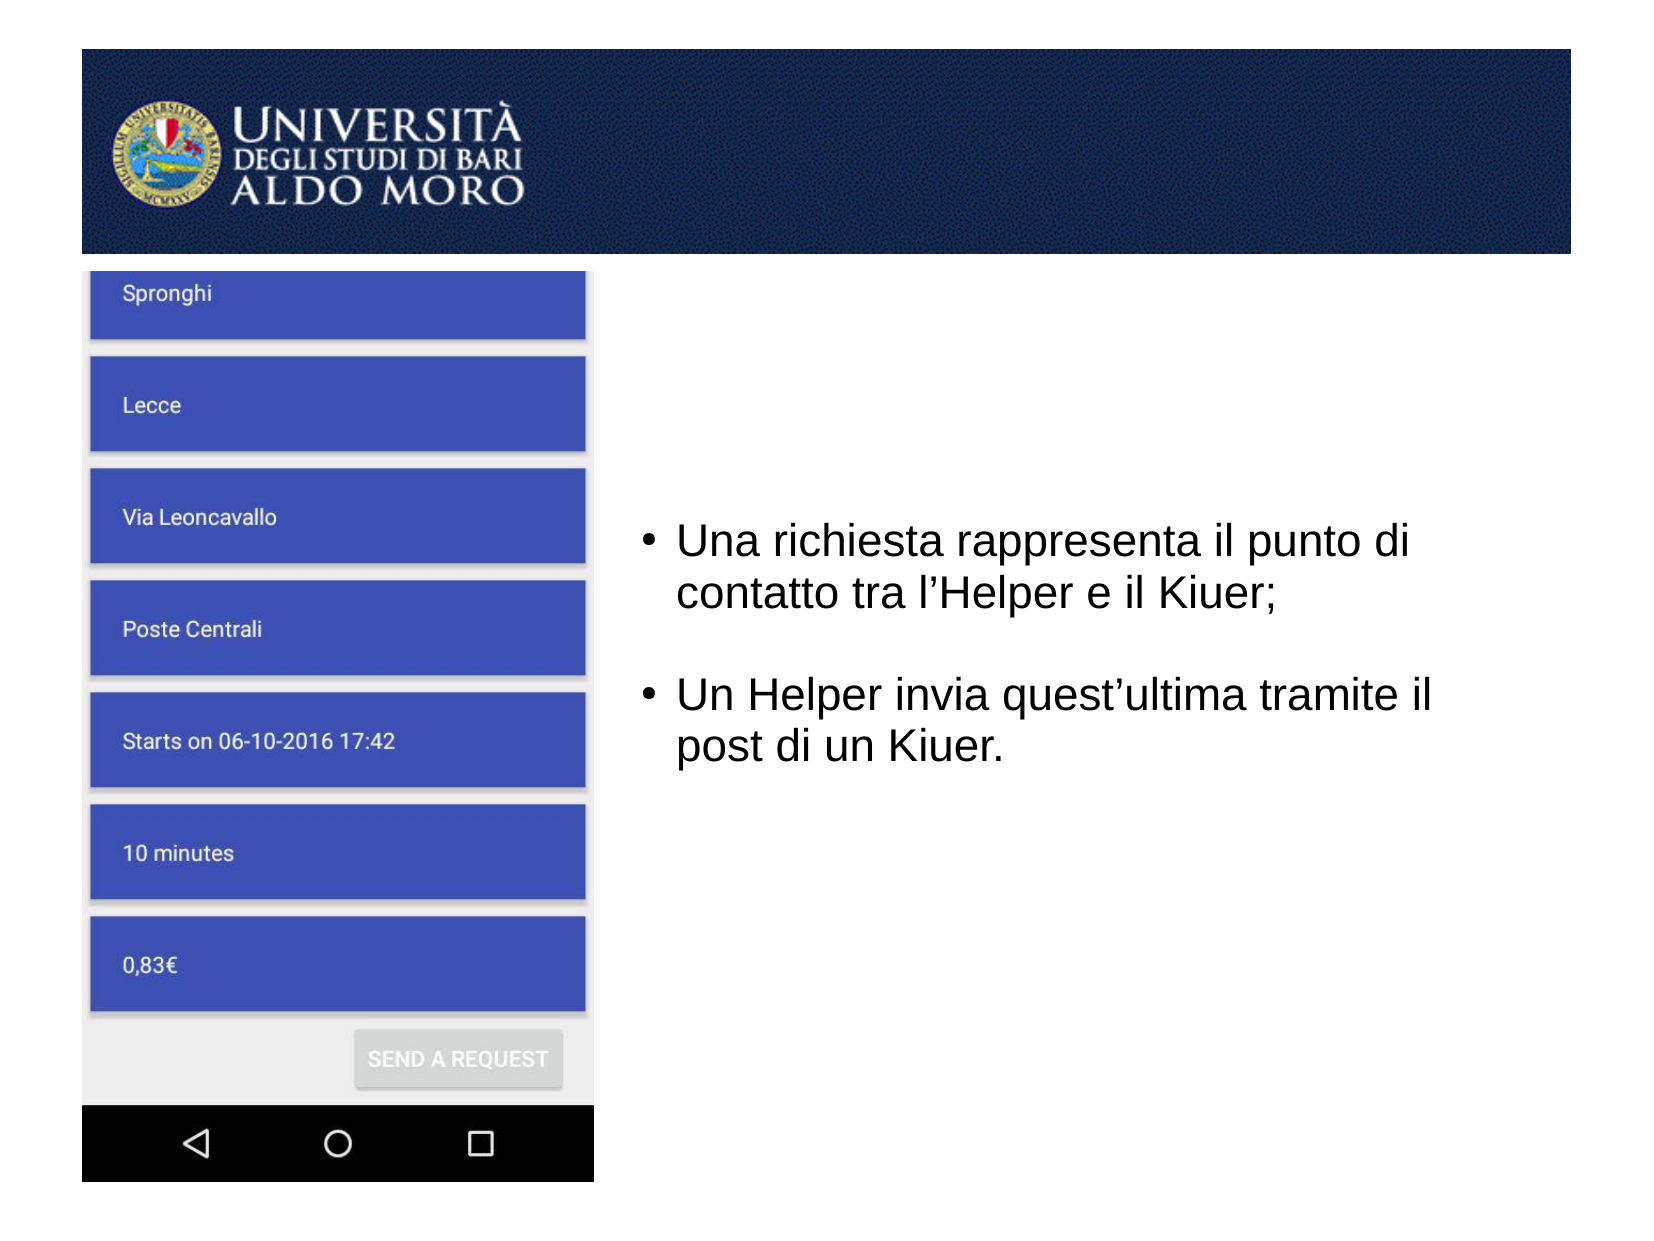

#
Una richiesta rappresenta il punto di contatto tra l’Helper e il Kiuer;
Un Helper invia quest’ultima tramite il post di un Kiuer.